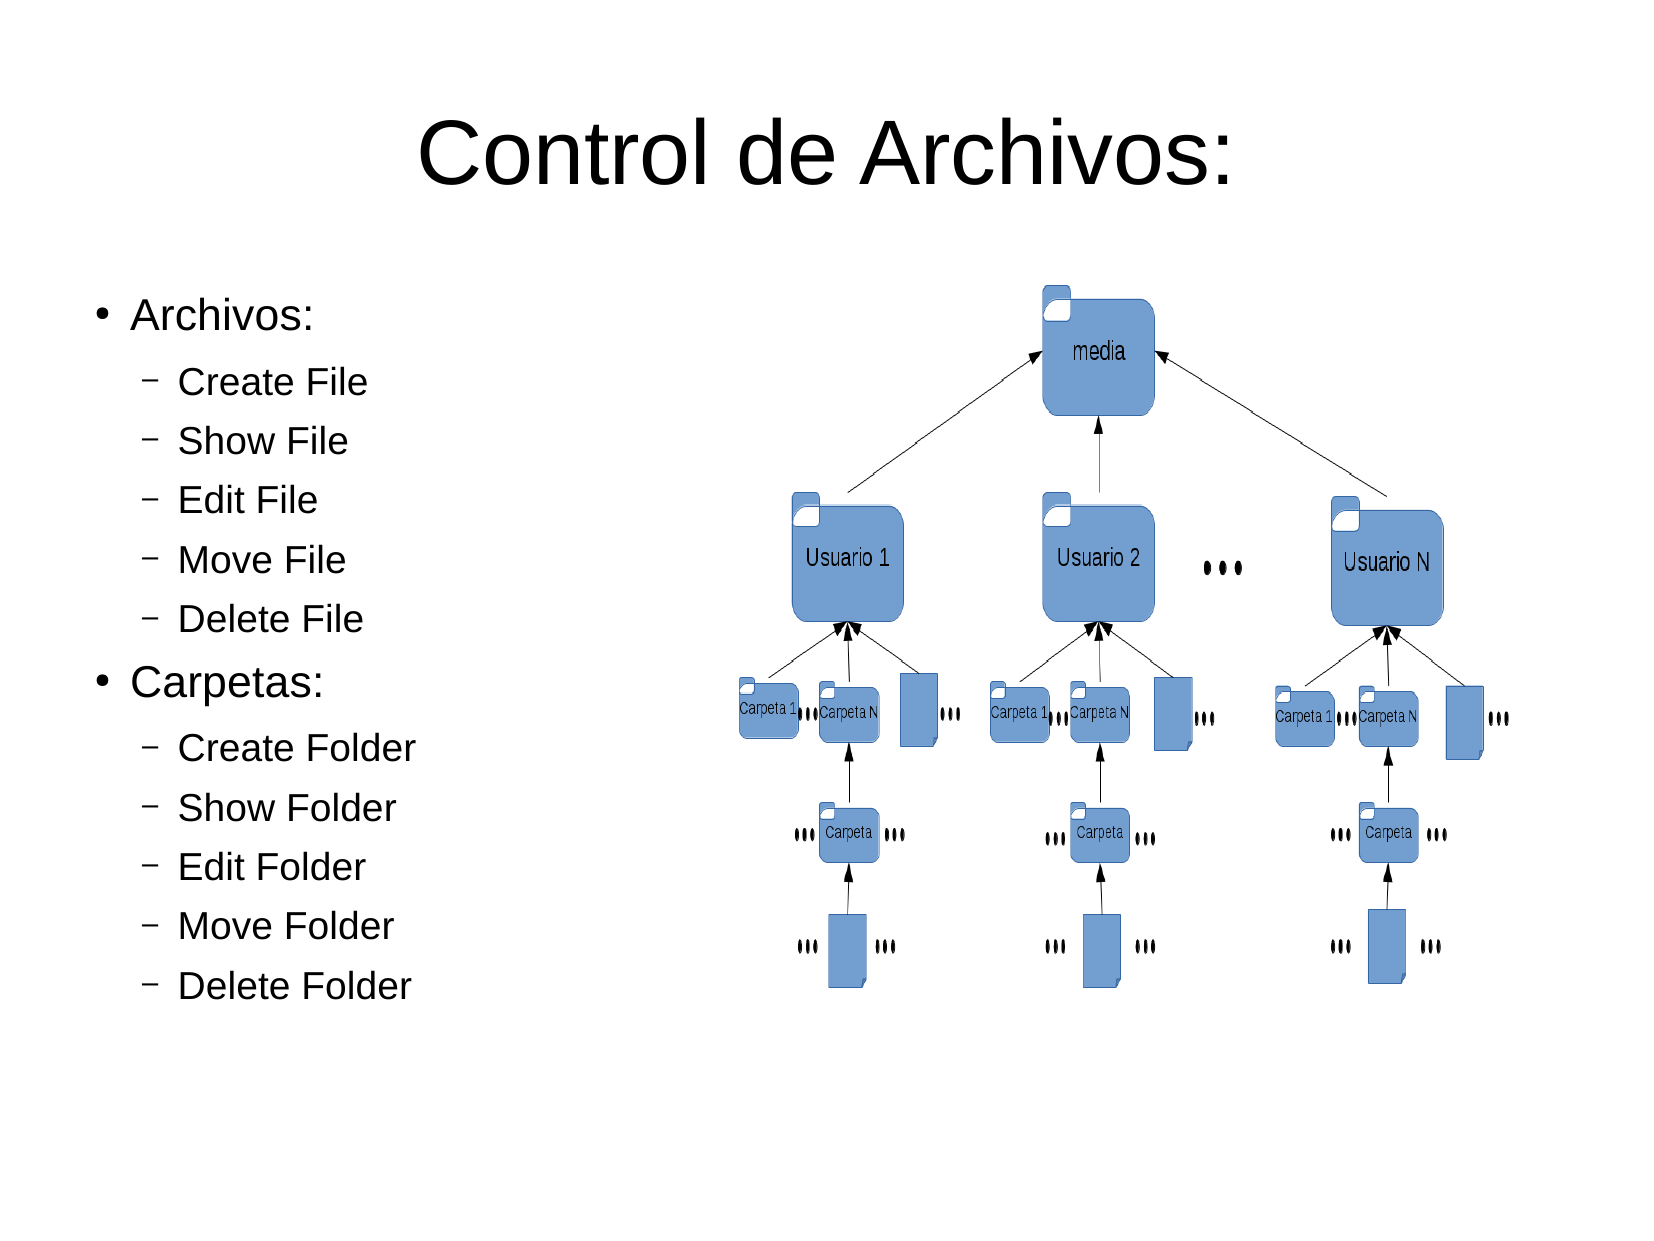

# Control de Archivos:
Archivos:
Create File
Show File
Edit File
Move File
Delete File
Carpetas:
Create Folder
Show Folder
Edit Folder
Move Folder
Delete Folder